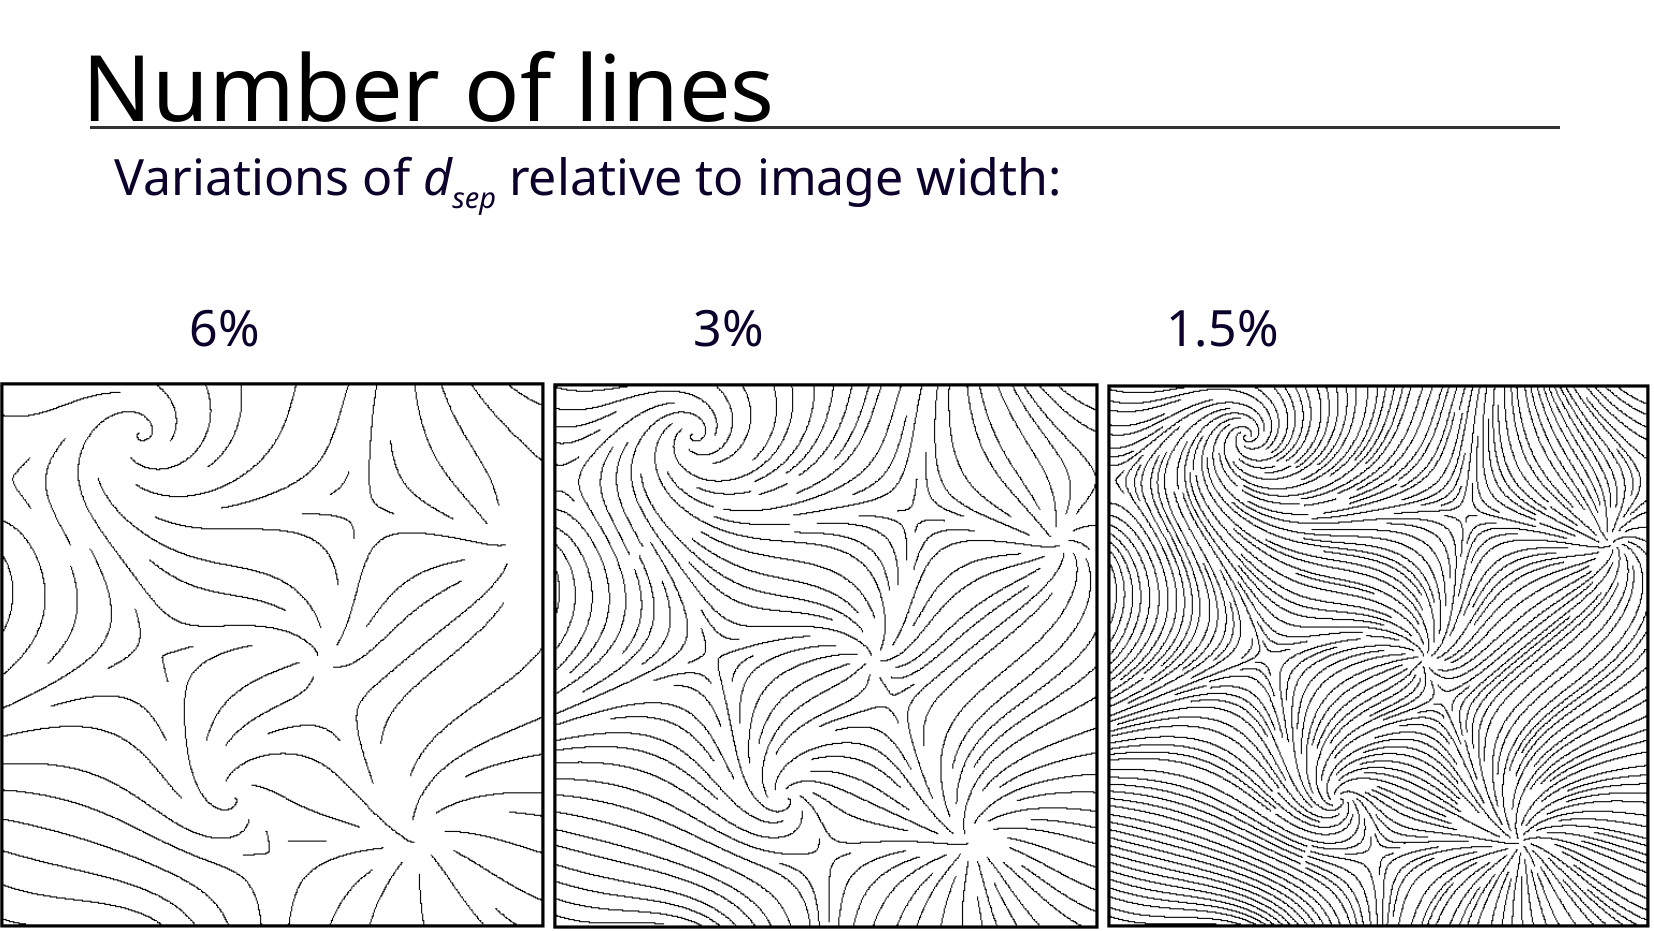

# Number of lines
Variations of dsep relative to image width:
	6%	 3%	 1.5%
20